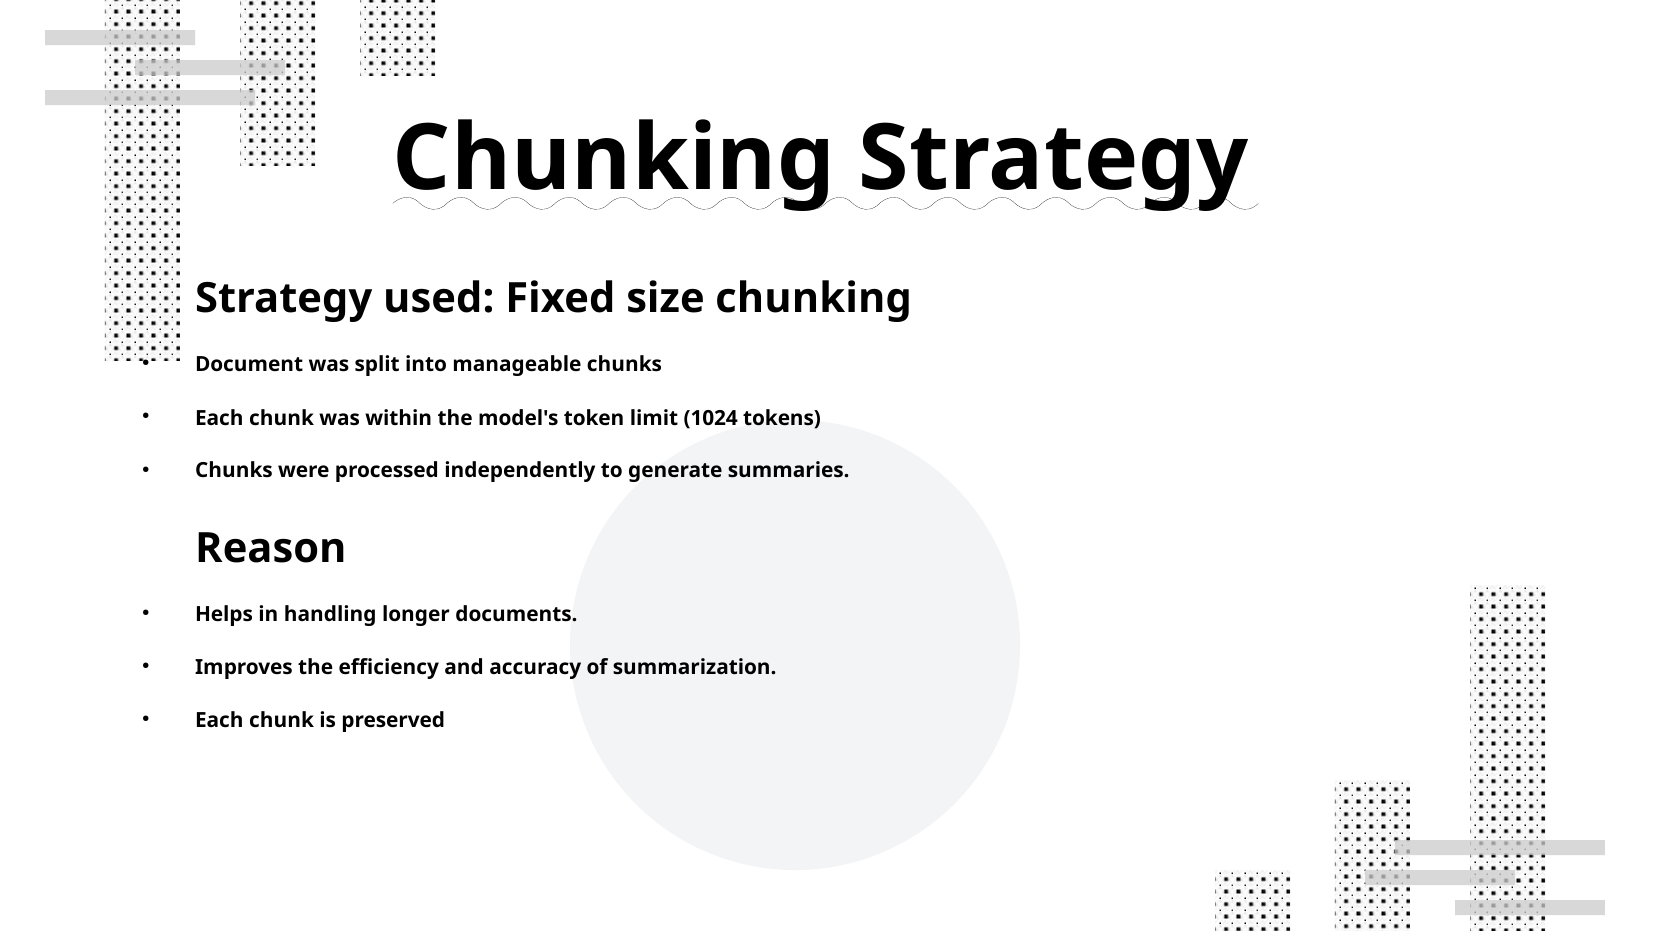

# Chunking Strategy
Strategy used: Fixed size chunking
Document was split into manageable chunks
Each chunk was within the model's token limit (1024 tokens)
Chunks were processed independently to generate summaries.
Reason
Helps in handling longer documents.
Improves the efficiency and accuracy of summarization.
Each chunk is preserved